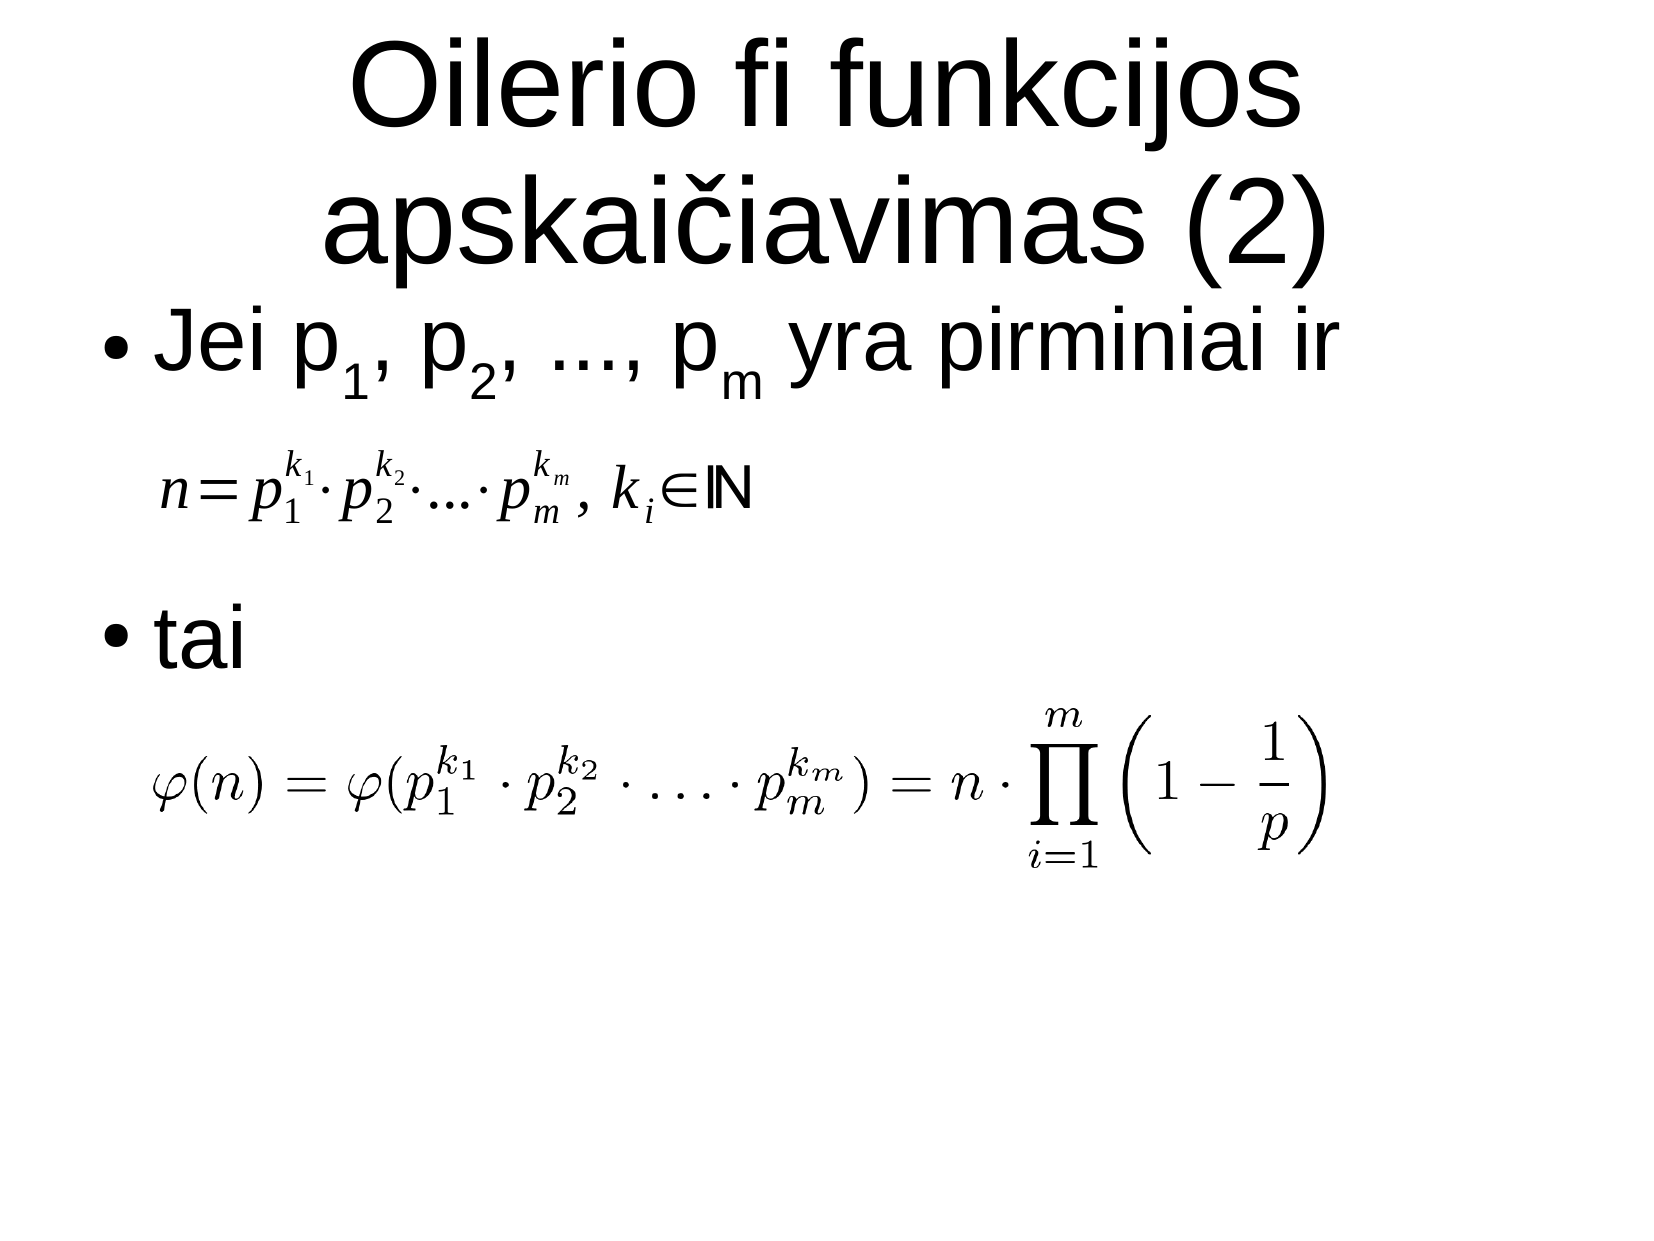

# Oilerio fi funkcijos apskaičiavimas (2)
Jei p1, p2, ..., pm yra pirminiai ir
tai